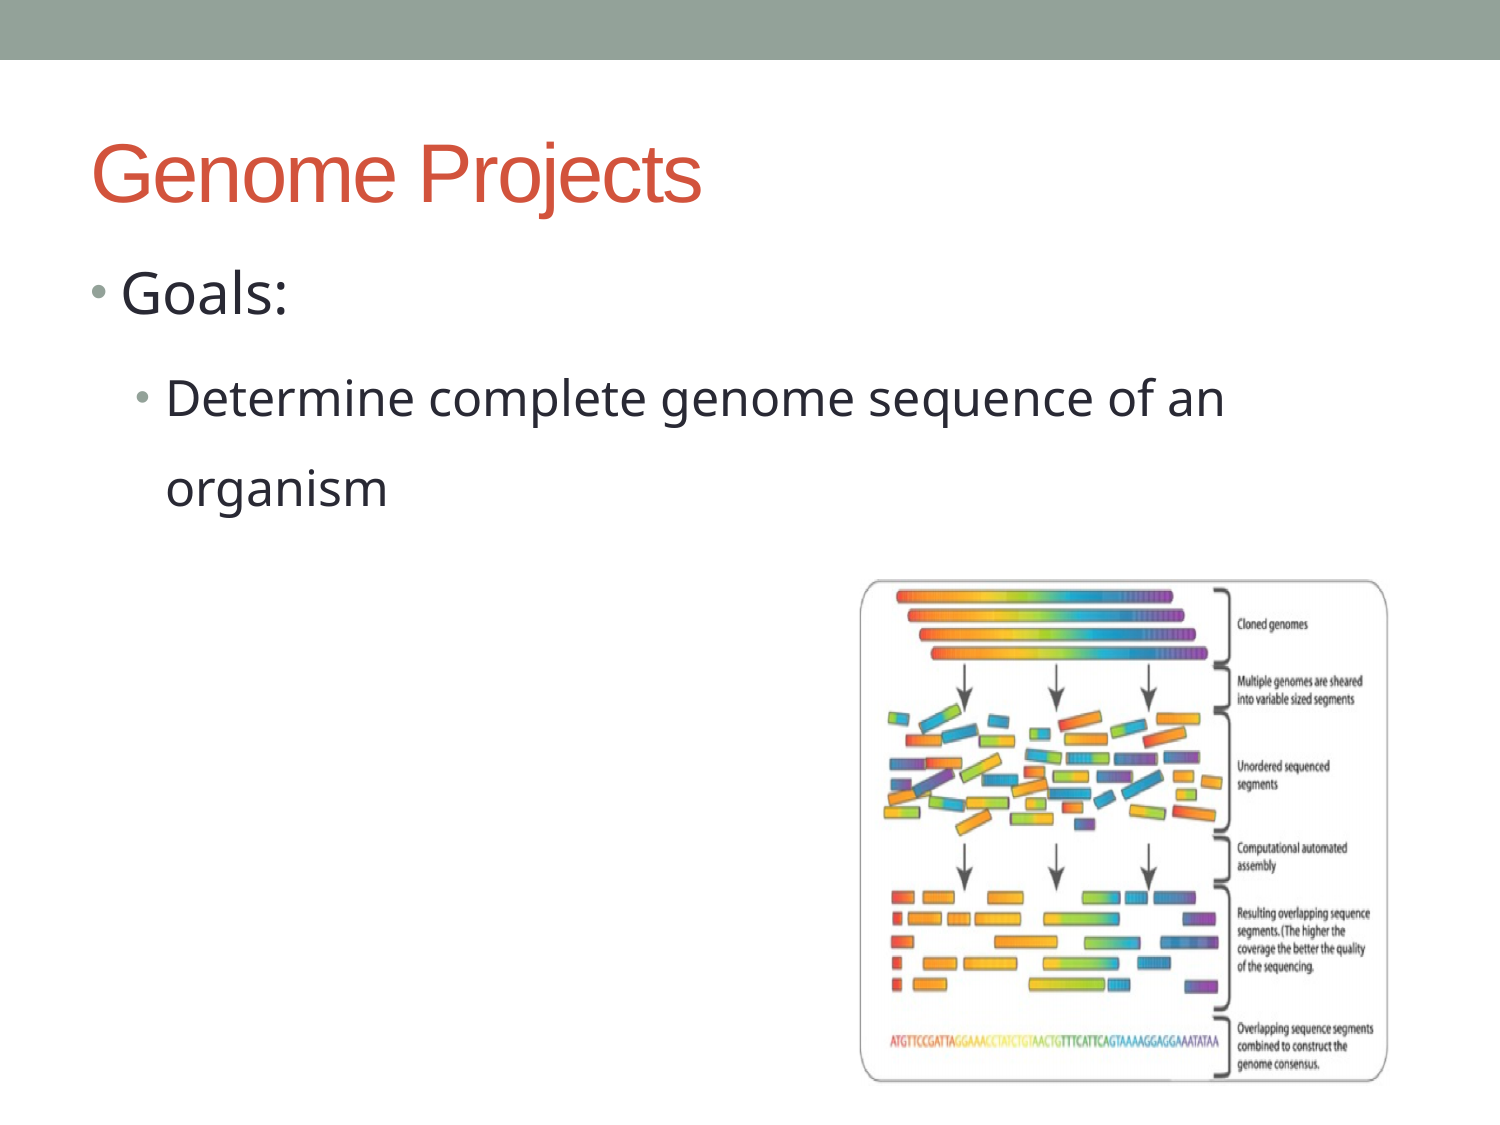

# Genome Projects
Goals:
Determine complete genome sequence of an organism